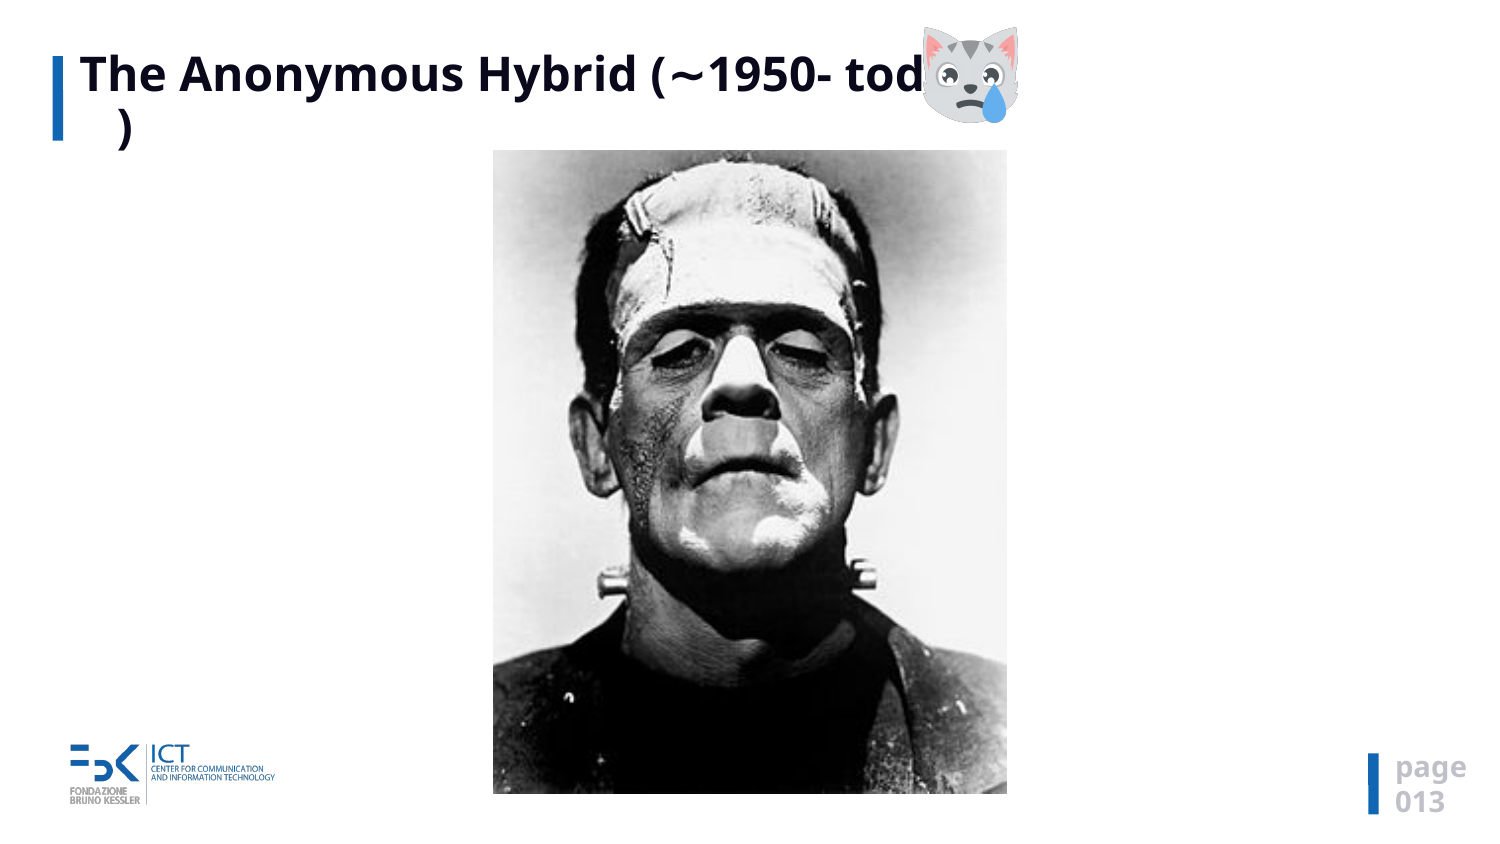

# The Anonymous Hybrid (∼1950- today )
page